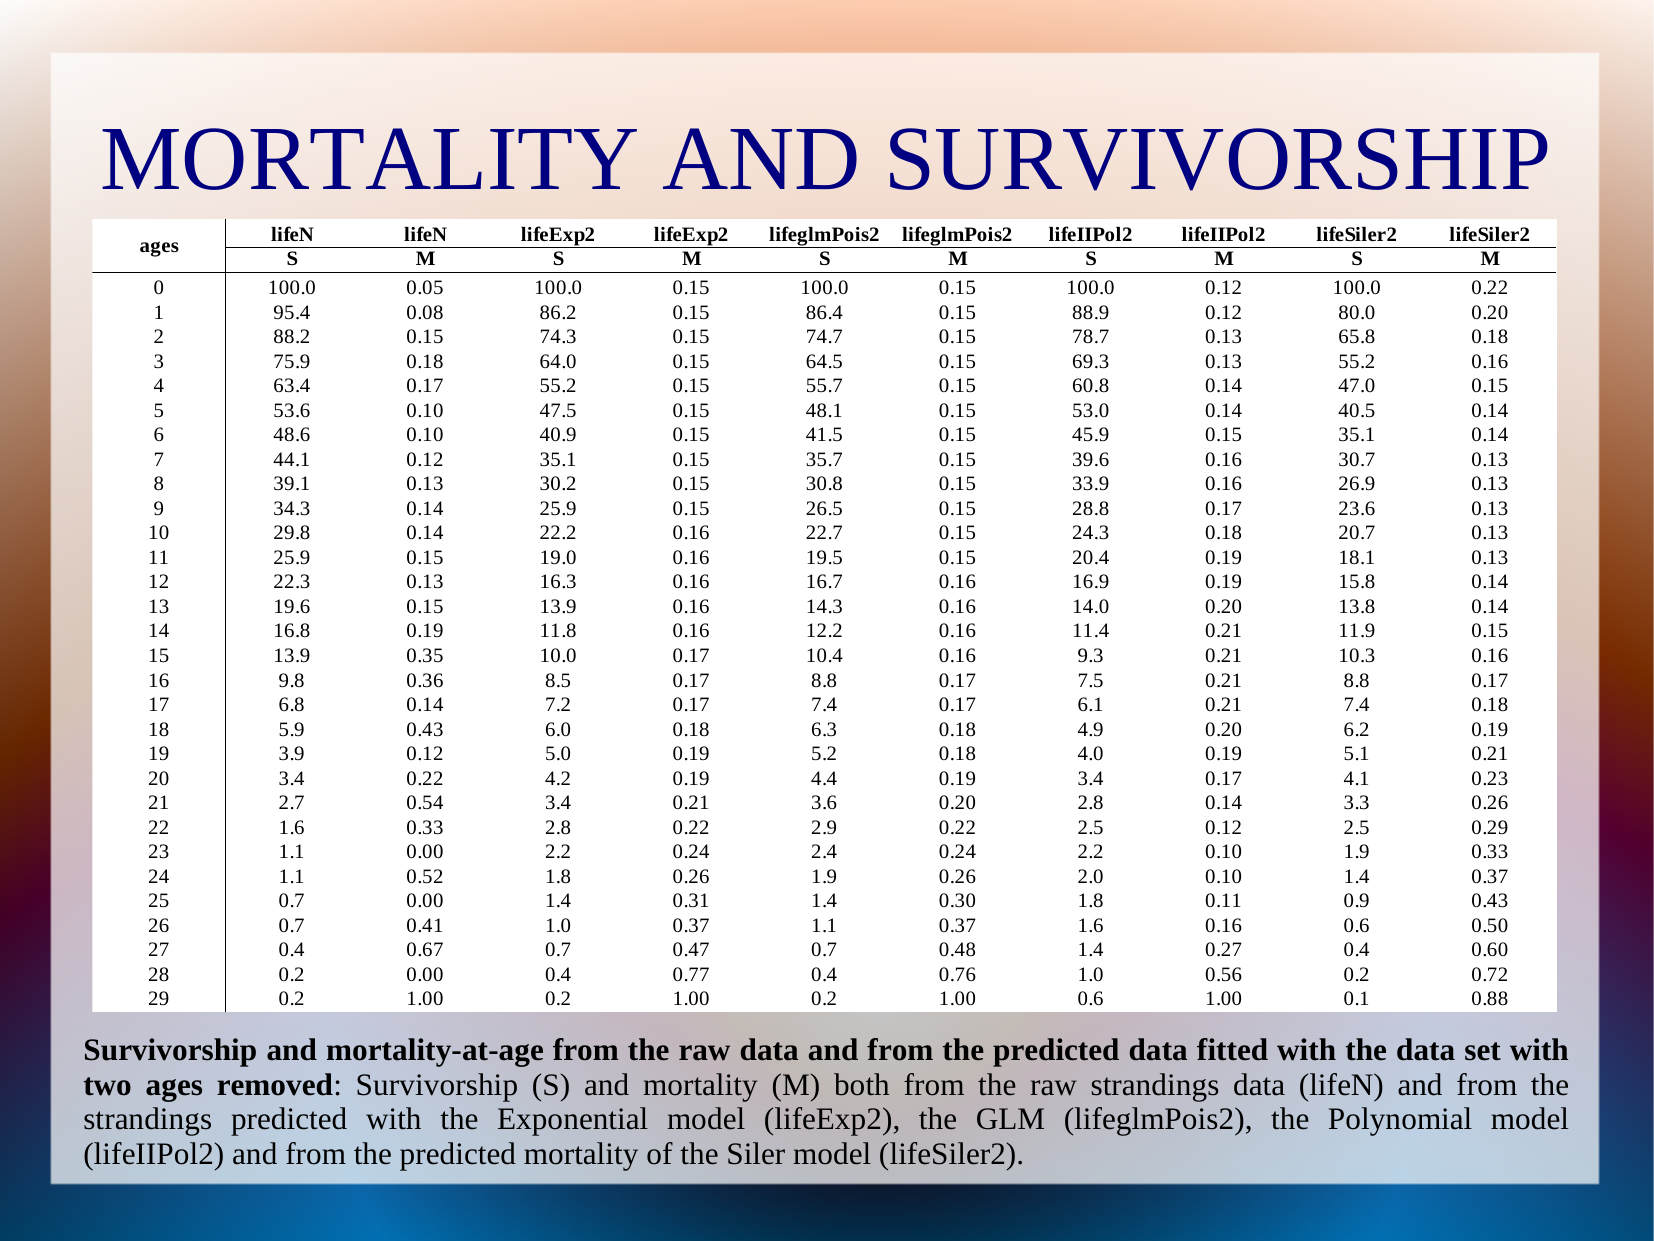

# MORTALITY AND SURVIVORSHIP
Survivorship and mortality-at-age from the raw data and from the predicted data fitted with the data set with two ages removed: Survivorship (S) and mortality (M) both from the raw strandings data (lifeN) and from the strandings predicted with the Exponential model (lifeExp2), the GLM (lifeglmPois2), the Polynomial model (lifeIIPol2) and from the predicted mortality of the Siler model (lifeSiler2).